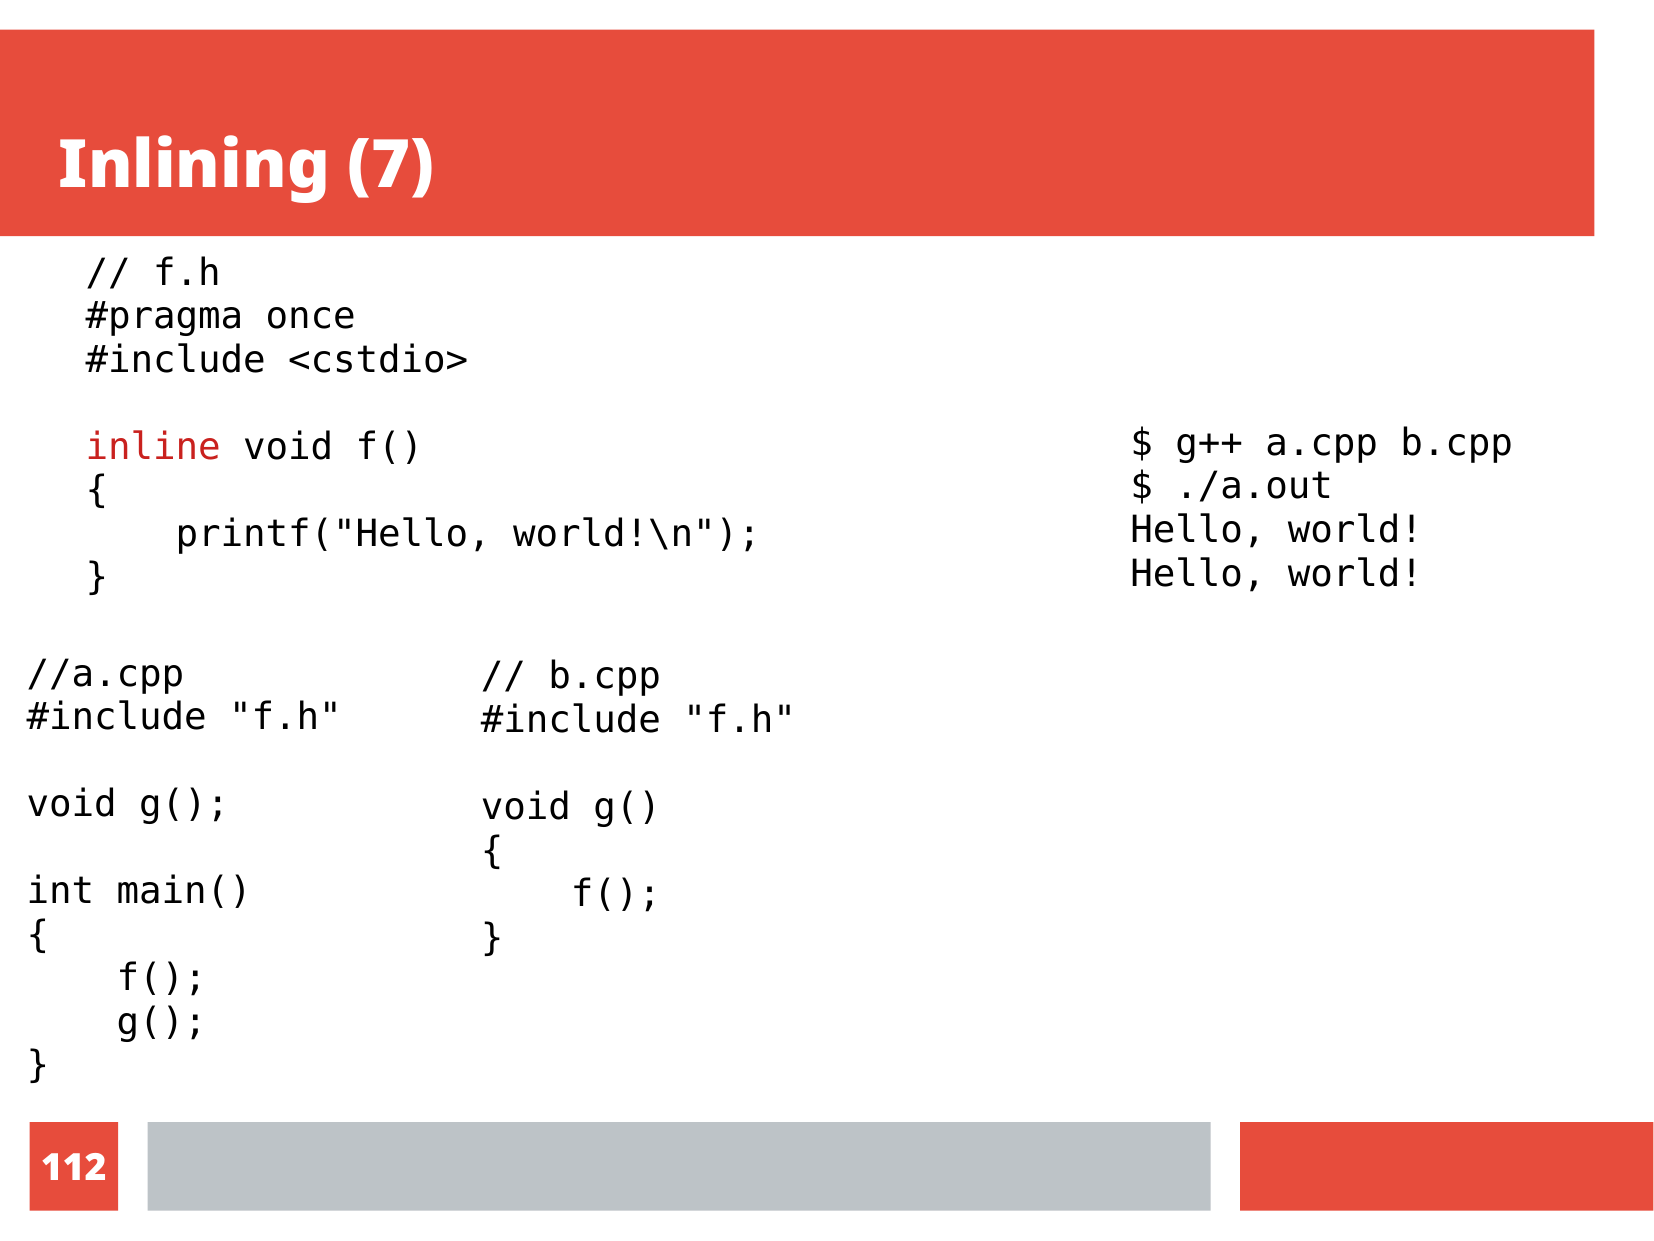

# Inlining (7)
// f.h
#pragma once
#include <cstdio>
inline void f()
{
 printf("Hello, world!\n");
}
$ g++ a.cpp b.cpp
$ ./a.out
Hello, world!
Hello, world!
//a.cpp
#include "f.h"
void g();
int main()
{
 f();
 g();
}
// b.cpp
#include "f.h"
void g()
{
 f();
}
112